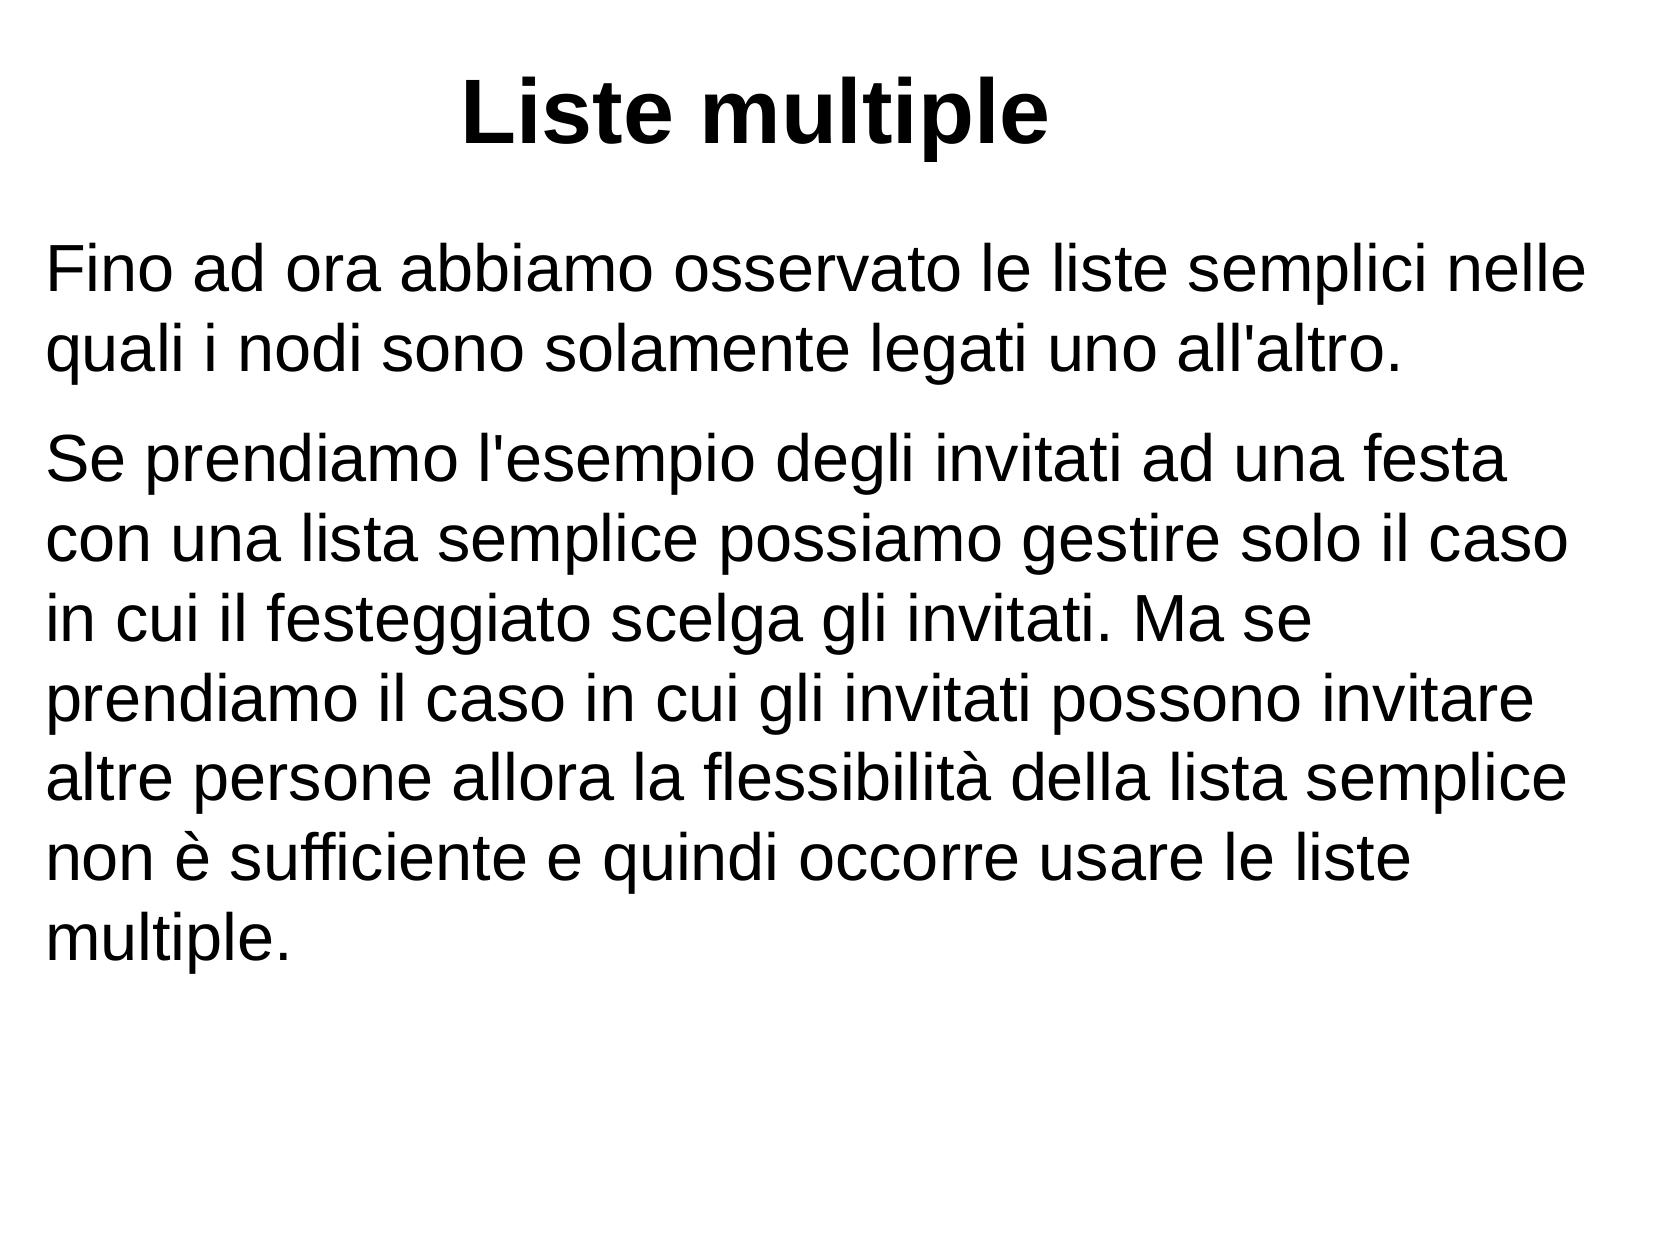

# Liste multiple
Fino ad ora abbiamo osservato le liste semplici nelle quali i nodi sono solamente legati uno all'altro.
Se prendiamo l'esempio degli invitati ad una festa con una lista semplice possiamo gestire solo il caso in cui il festeggiato scelga gli invitati. Ma se prendiamo il caso in cui gli invitati possono invitare altre persone allora la flessibilità della lista semplice non è sufficiente e quindi occorre usare le liste multiple.